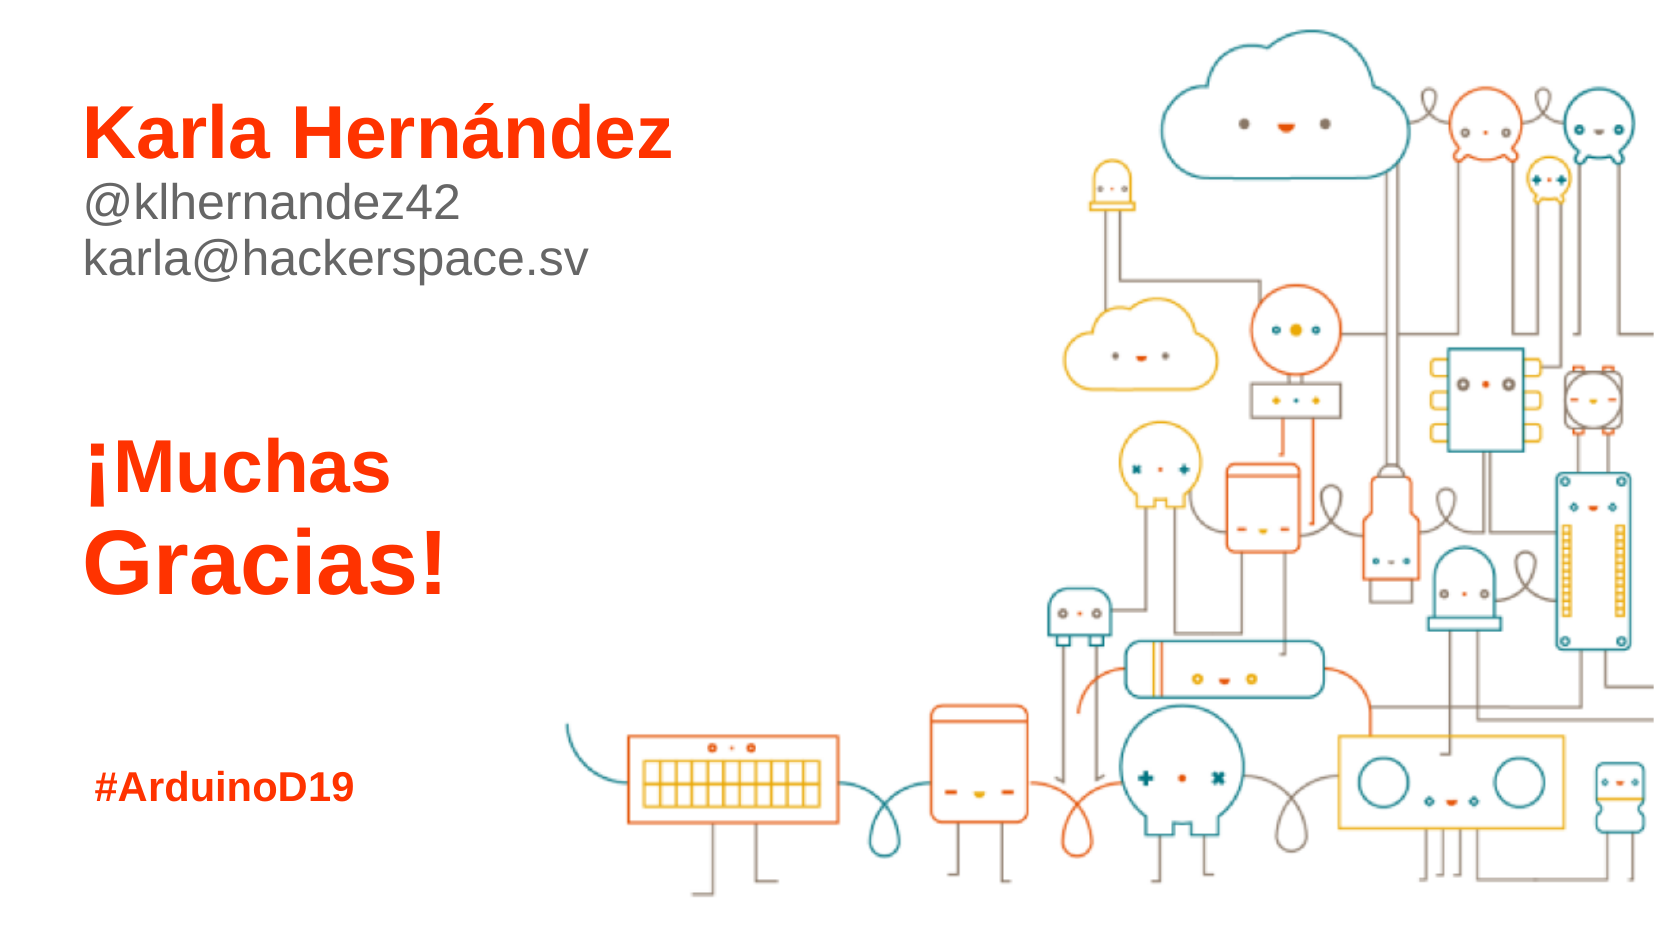

# Karla Hernández @klhernandez42 karla@hackerspace.sv
¡Muchas
Gracias!
#ArduinoD19